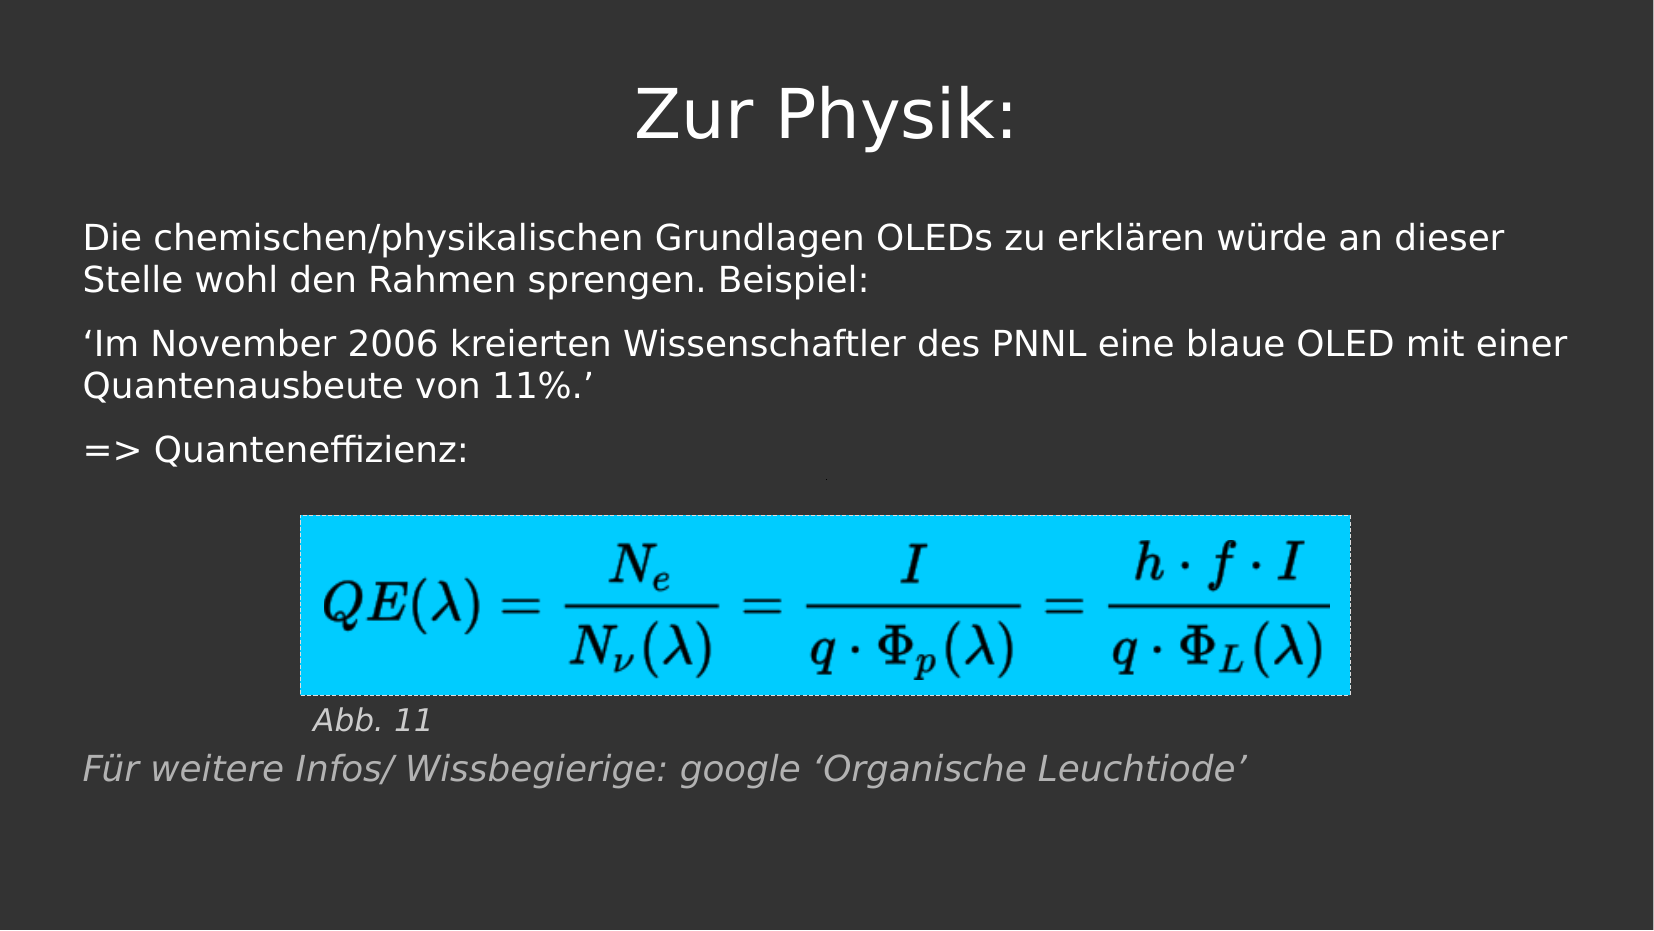

# Zur Physik:
Die chemischen/physikalischen Grundlagen OLEDs zu erklären würde an dieser Stelle wohl den Rahmen sprengen. Beispiel:
‘Im November 2006 kreierten Wissenschaftler des PNNL eine blaue OLED mit einer Quantenausbeute von 11%.’
=> Quanteneffizienz:
Für weitere Infos/ Wissbegierige: google ‘Organische Leuchtiode’
Abb. 11